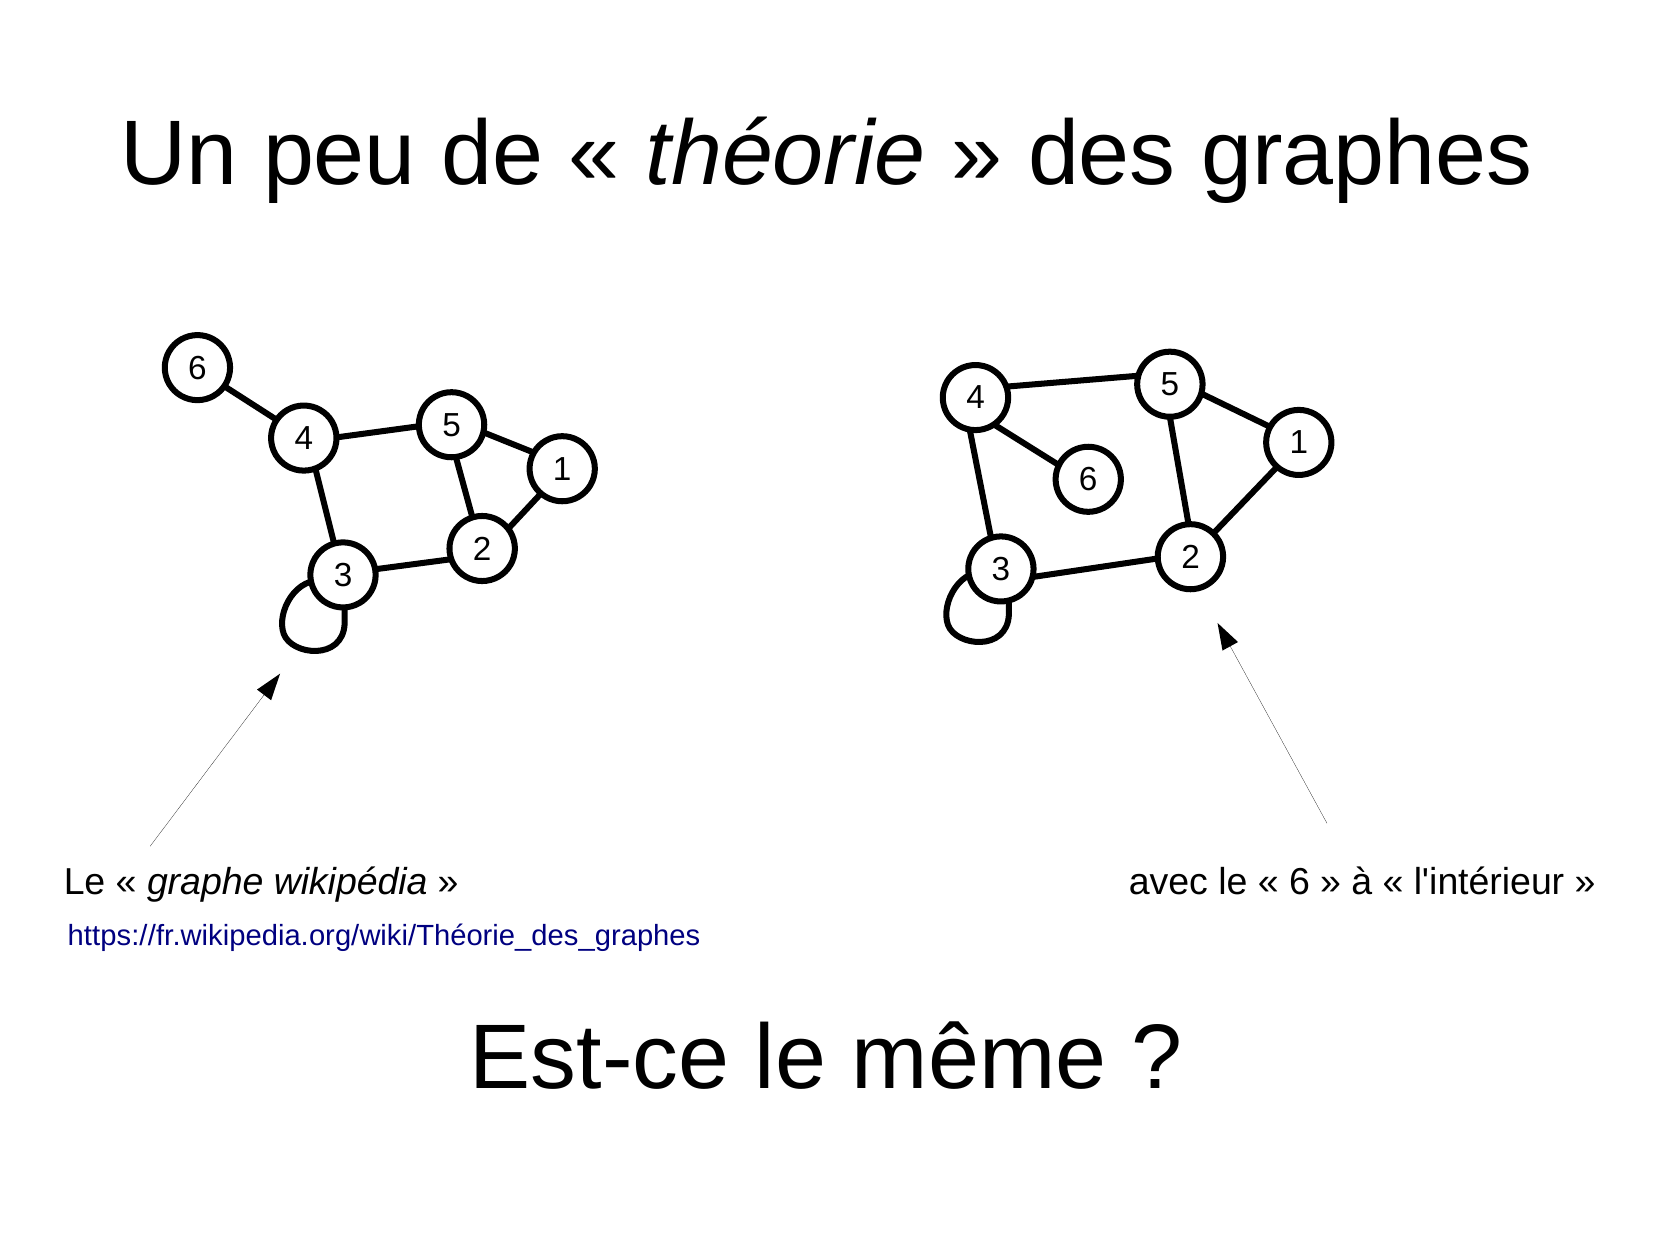

# Un peu de « théorie » des graphes
6
5
4
5
4
1
1
6
2
2
3
3
Le « graphe wikipédia »
avec le « 6 » à « l'intérieur »
https://fr.wikipedia.org/wiki/Théorie_des_graphes
Est-ce le même ?